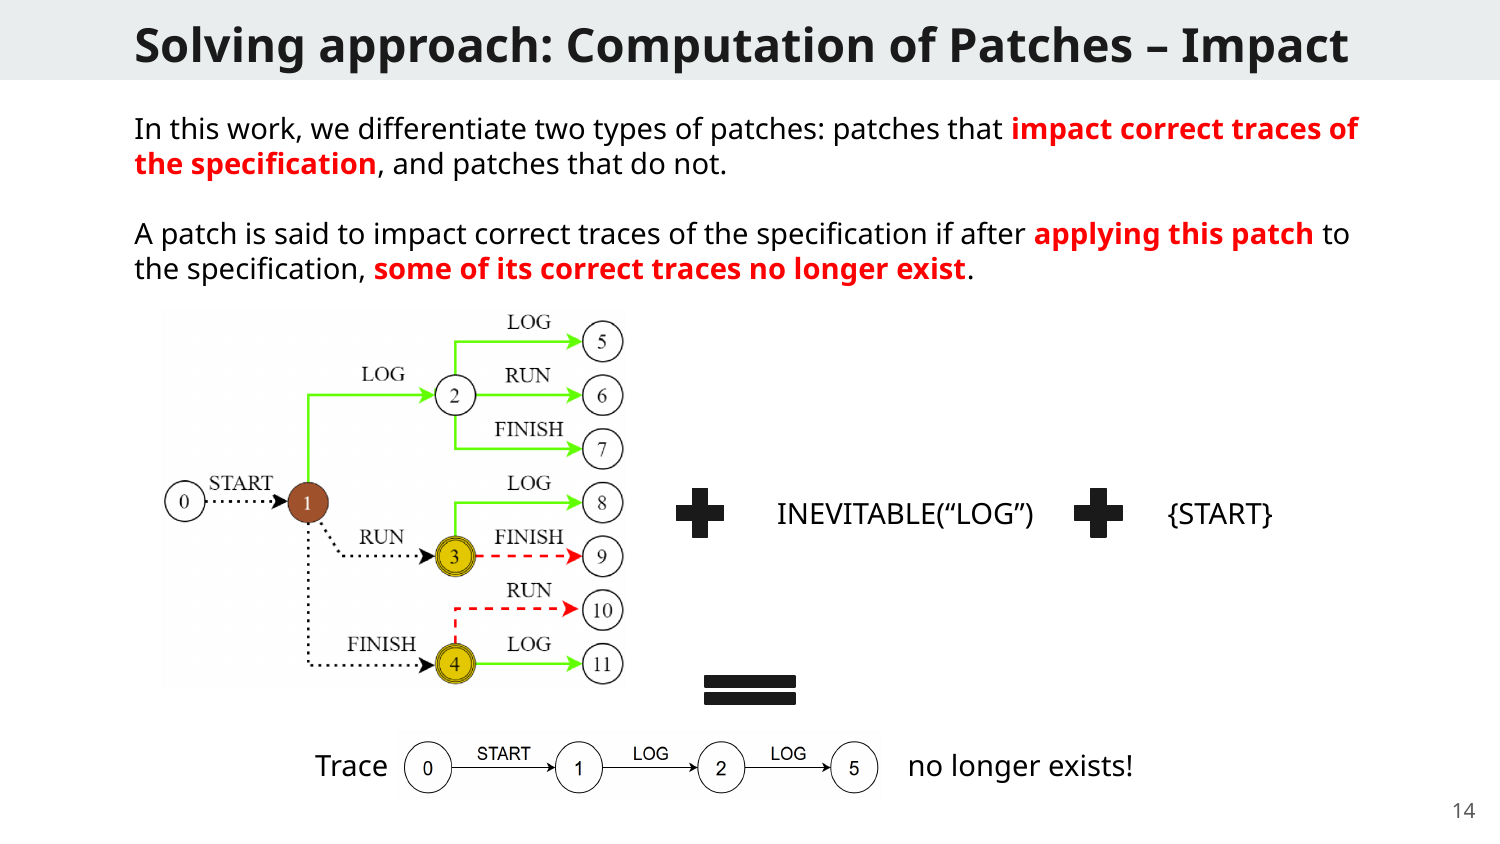

# Solving approach: Computation of Patches – Impact
In this work, we differentiate two types of patches: patches that impact correct traces of the specification, and patches that do not.
A patch is said to impact correct traces of the specification if after applying this patch to the specification, some of its correct traces no longer exist.
INEVITABLE(“LOG”)
{START}
Trace							 no longer exists!